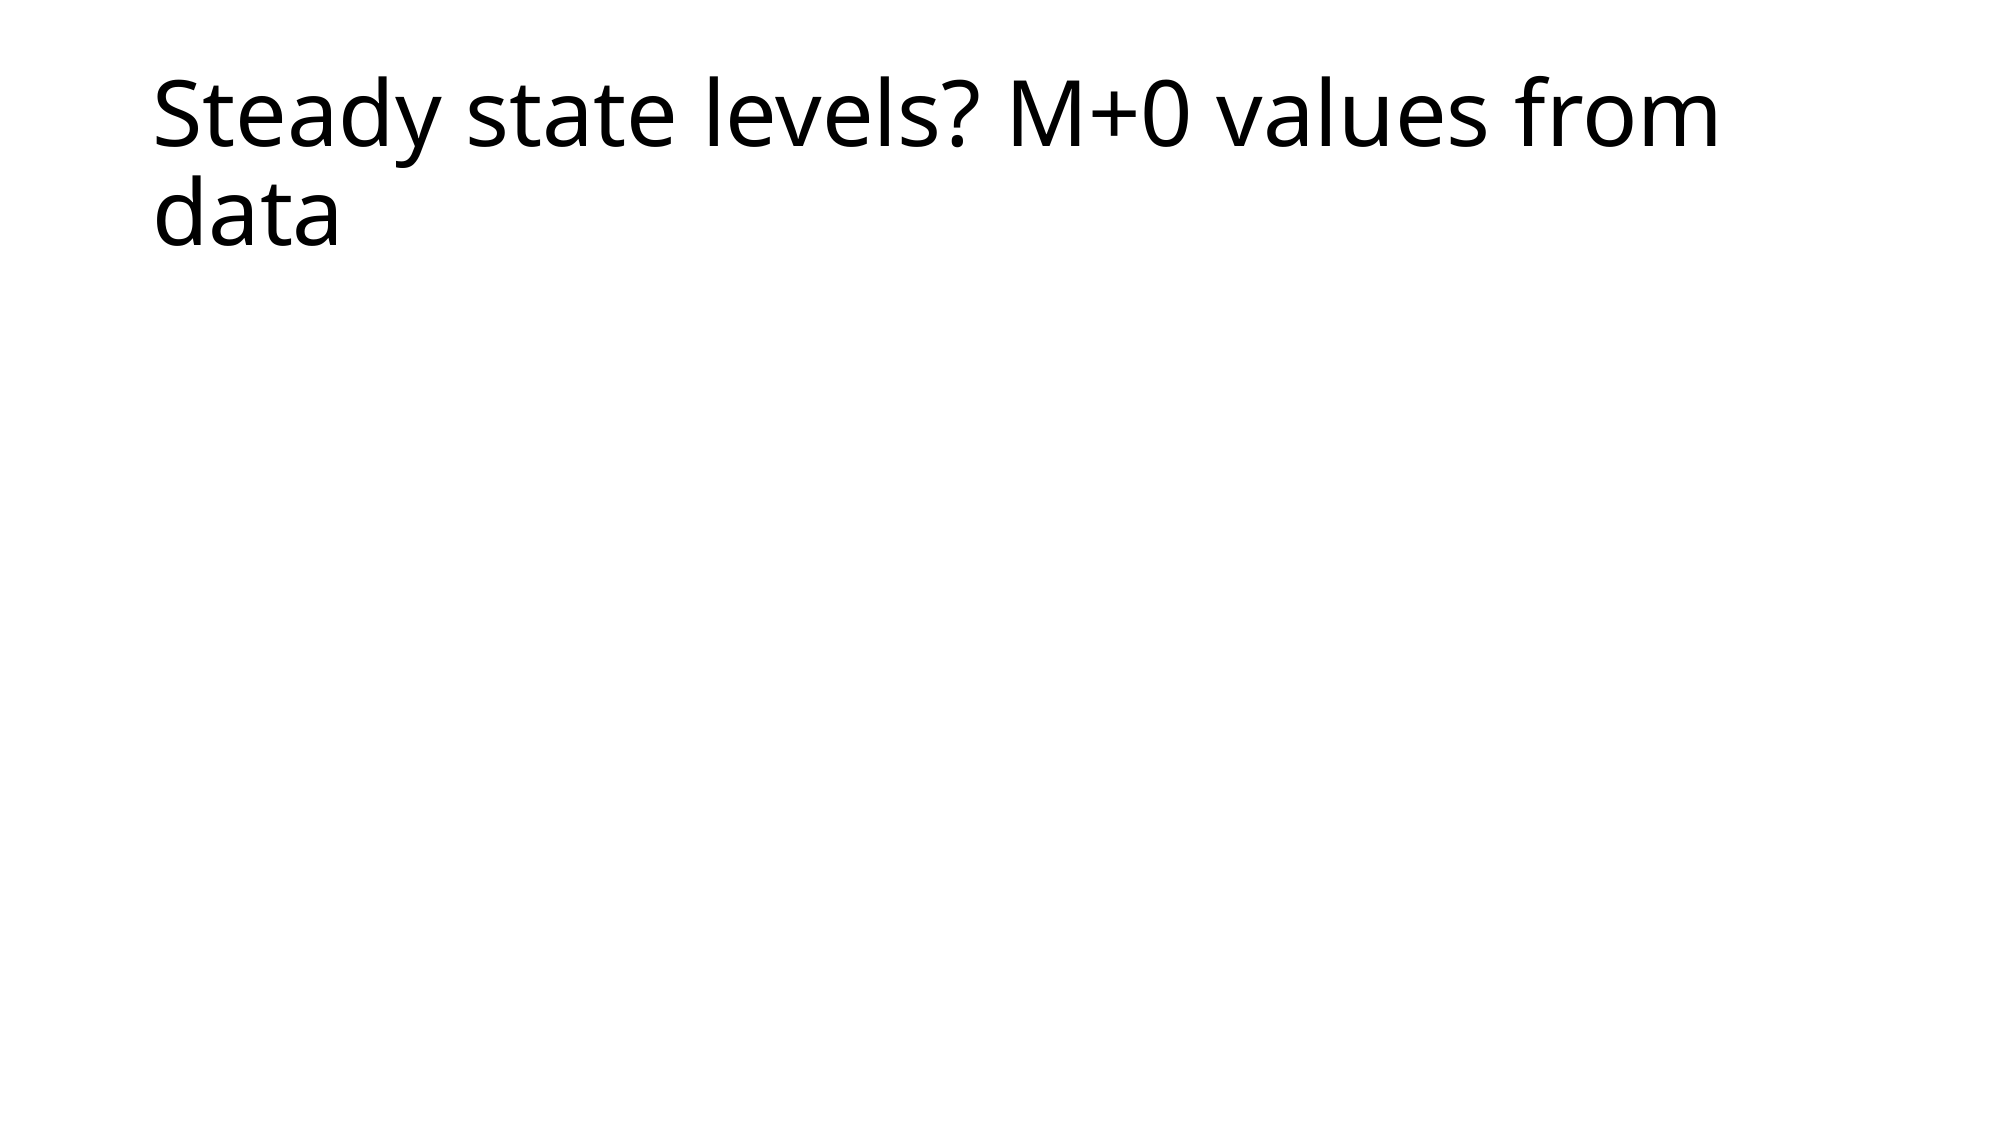

# Steady state levels? M+0 values from data